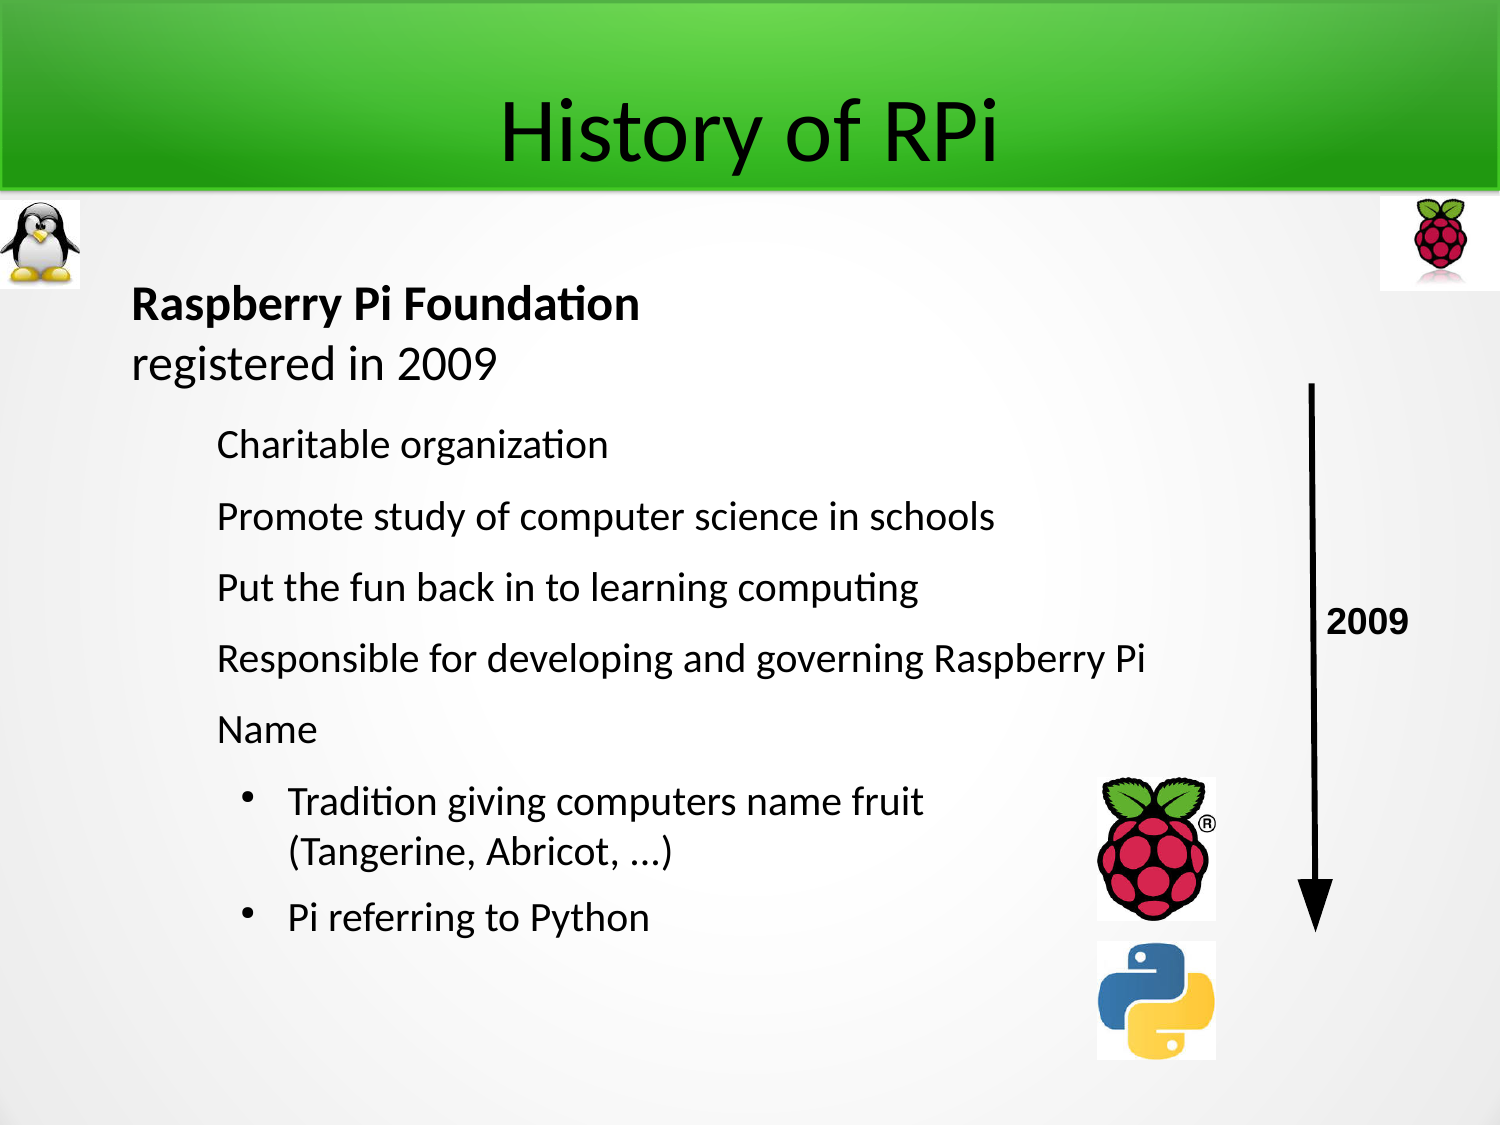

# History of RPi
Raspberry Pi Foundation
registered in 2009
Charitable organization
Promote study of computer science in schools
Put the fun back in to learning computing
Responsible for developing and governing Raspberry Pi
Name
Tradition giving computers name fruit
(Tangerine, Abricot, ...)
Pi referring to Python
2009